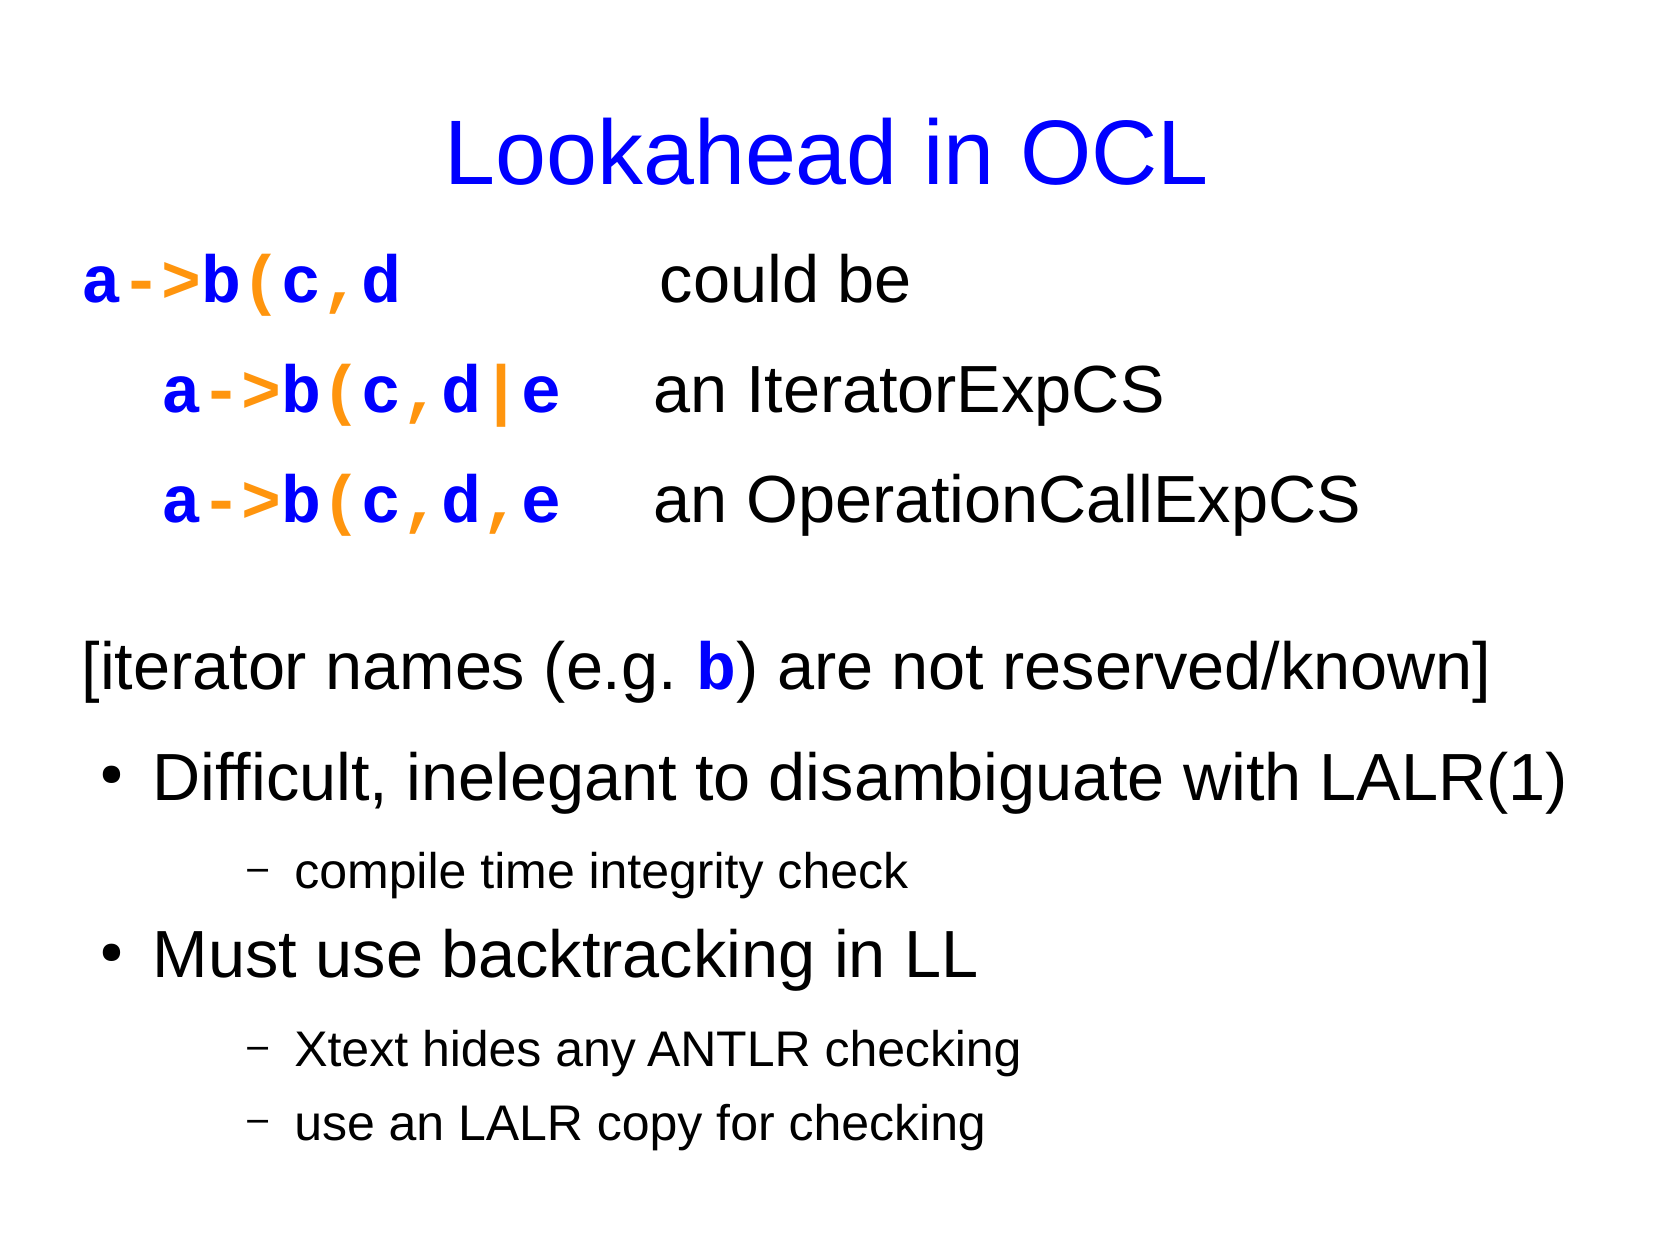

# Lookahead in OCL
a->b(c,d could be
 a->b(c,d|e an IteratorExpCS
 a->b(c,d,e an OperationCallExpCS
[iterator names (e.g. b) are not reserved/known]
Difficult, inelegant to disambiguate with LALR(1)
compile time integrity check
Must use backtracking in LL
Xtext hides any ANTLR checking
use an LALR copy for checking